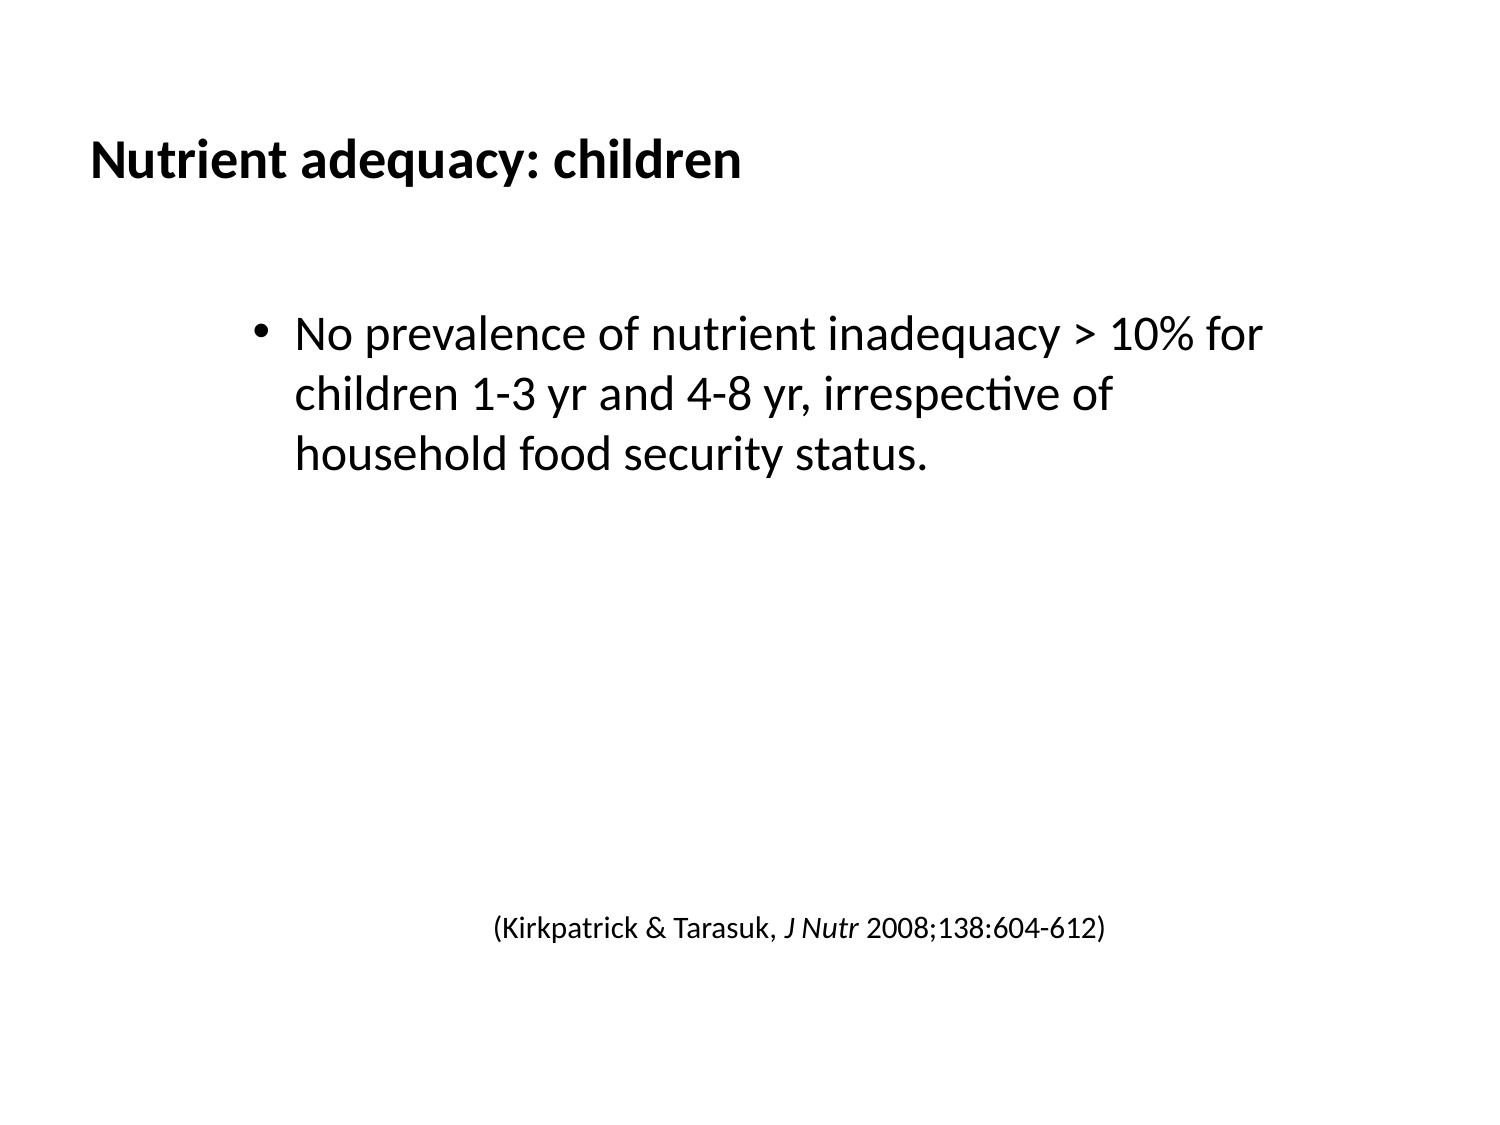

Nutrient adequacy: children
# No prevalence of nutrient inadequacy > 10% for children 1-3 yr and 4-8 yr, irrespective of household food security status.
(Kirkpatrick & Tarasuk, J Nutr 2008;138:604-612)